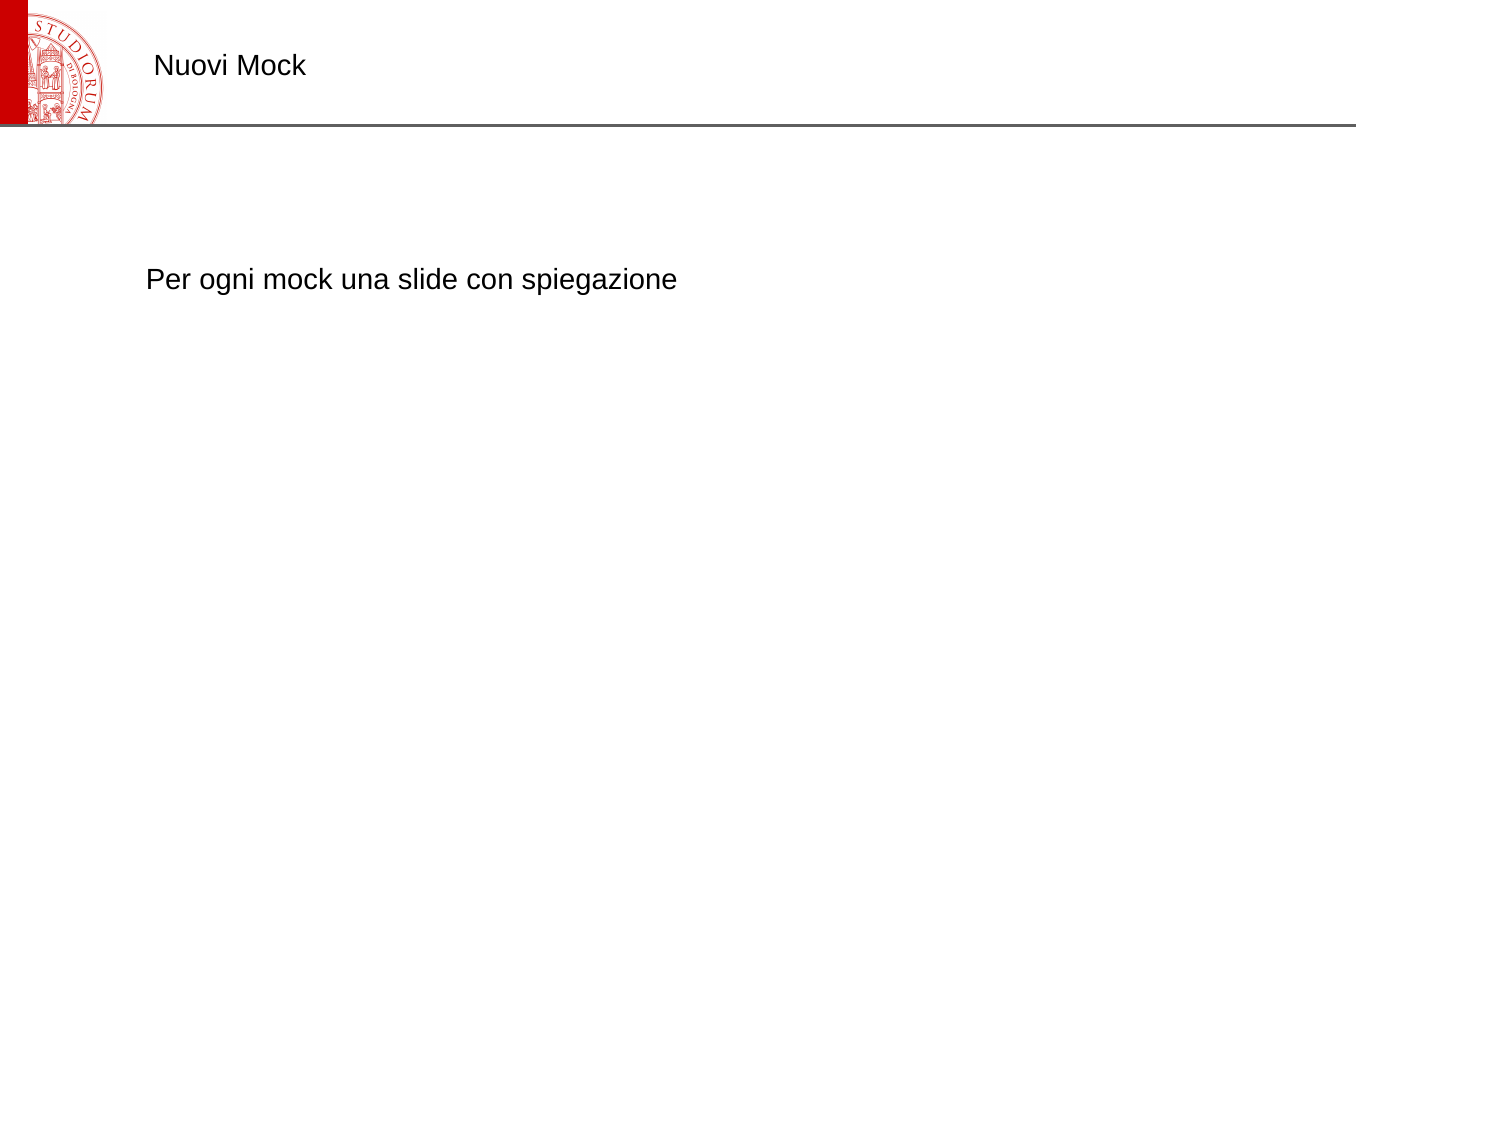

# Nuovi Mock
Per ogni mock una slide con spiegazione